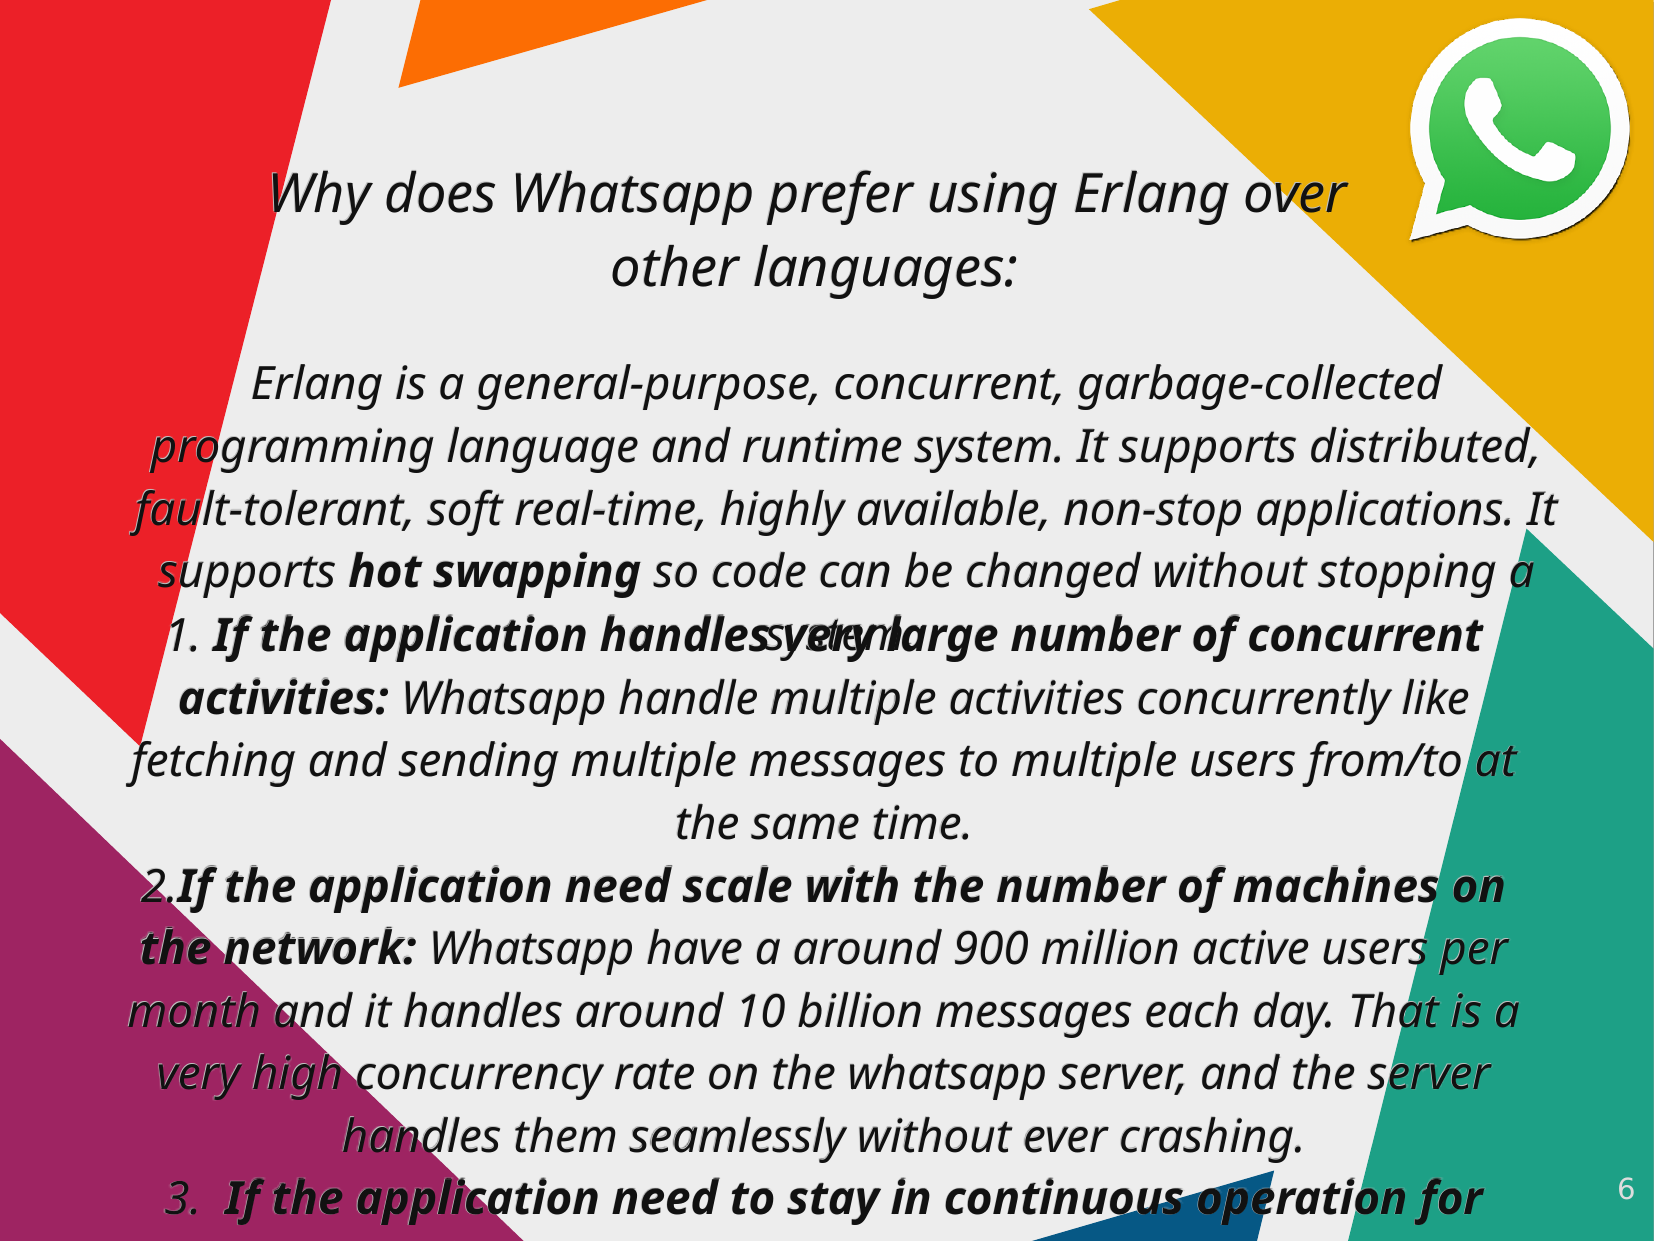

Why does Whatsapp prefer using Erlang over
other languages:
Erlang is a general-purpose, concurrent, garbage-collected programming language and runtime system. It supports distributed, fault-tolerant, soft real-time, highly available, non-stop applications. It supports hot swapping so code can be changed without stopping a system.
1. If the application handles very large number of concurrent activities: Whatsapp handle multiple activities concurrently like fetching and sending multiple messages to multiple users from/to at the same time.
2.If the application need scale with the number of machines on the network: Whatsapp have a around 900 million active users per month and it handles around 10 billion messages each day. That is a very high concurrency rate on the whatsapp server, and the server handles them seamlessly without ever crashing.
3. If the application need to stay in continuous operation for many years: Often applications servers are rebooted (also known as downtime) because of system or code upgradation, this can be prevented in Erlang because it supports hot-swapping which means you can upgrade your server application code without having any downtime.
6